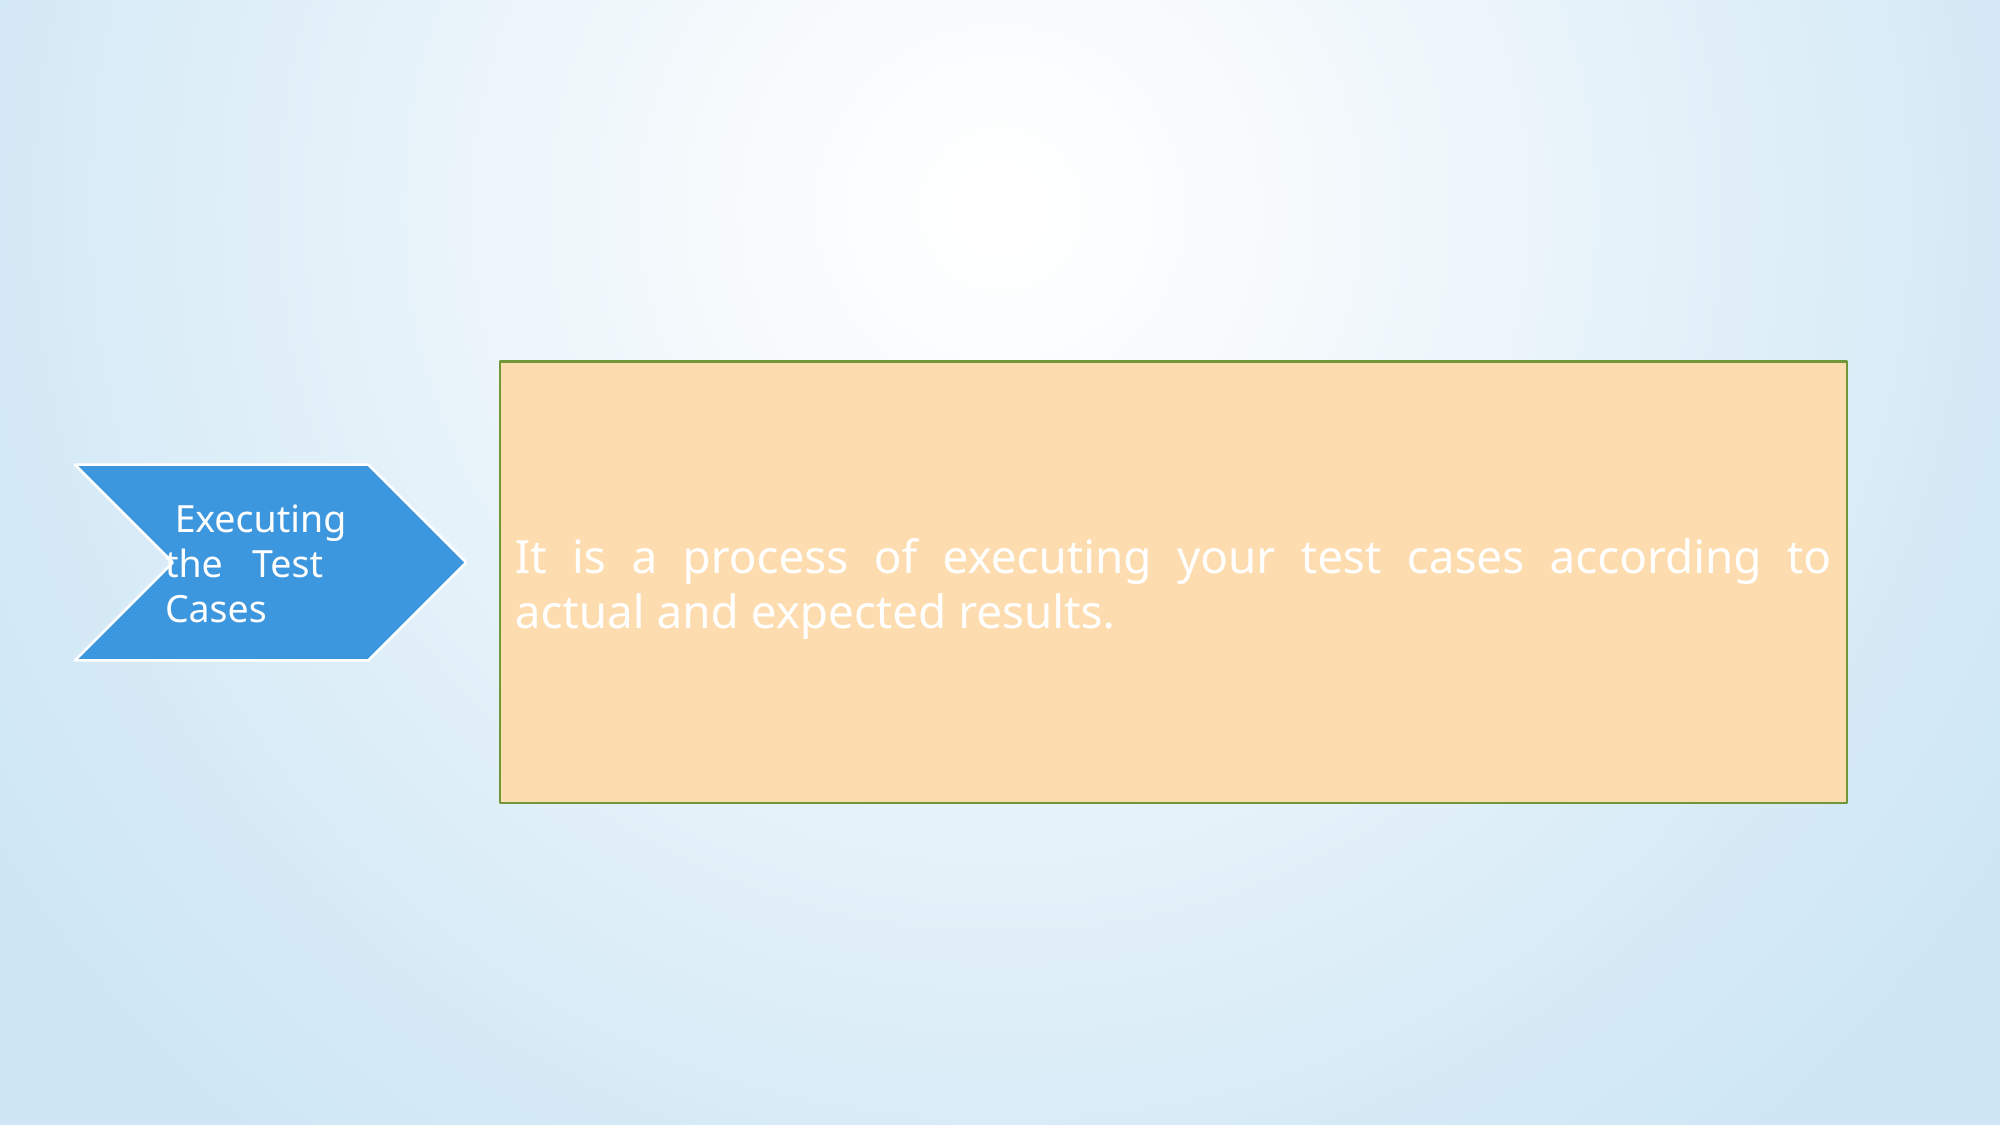

It is a process of executing your test cases according to actual and expected results.
 Executing the Test Cases